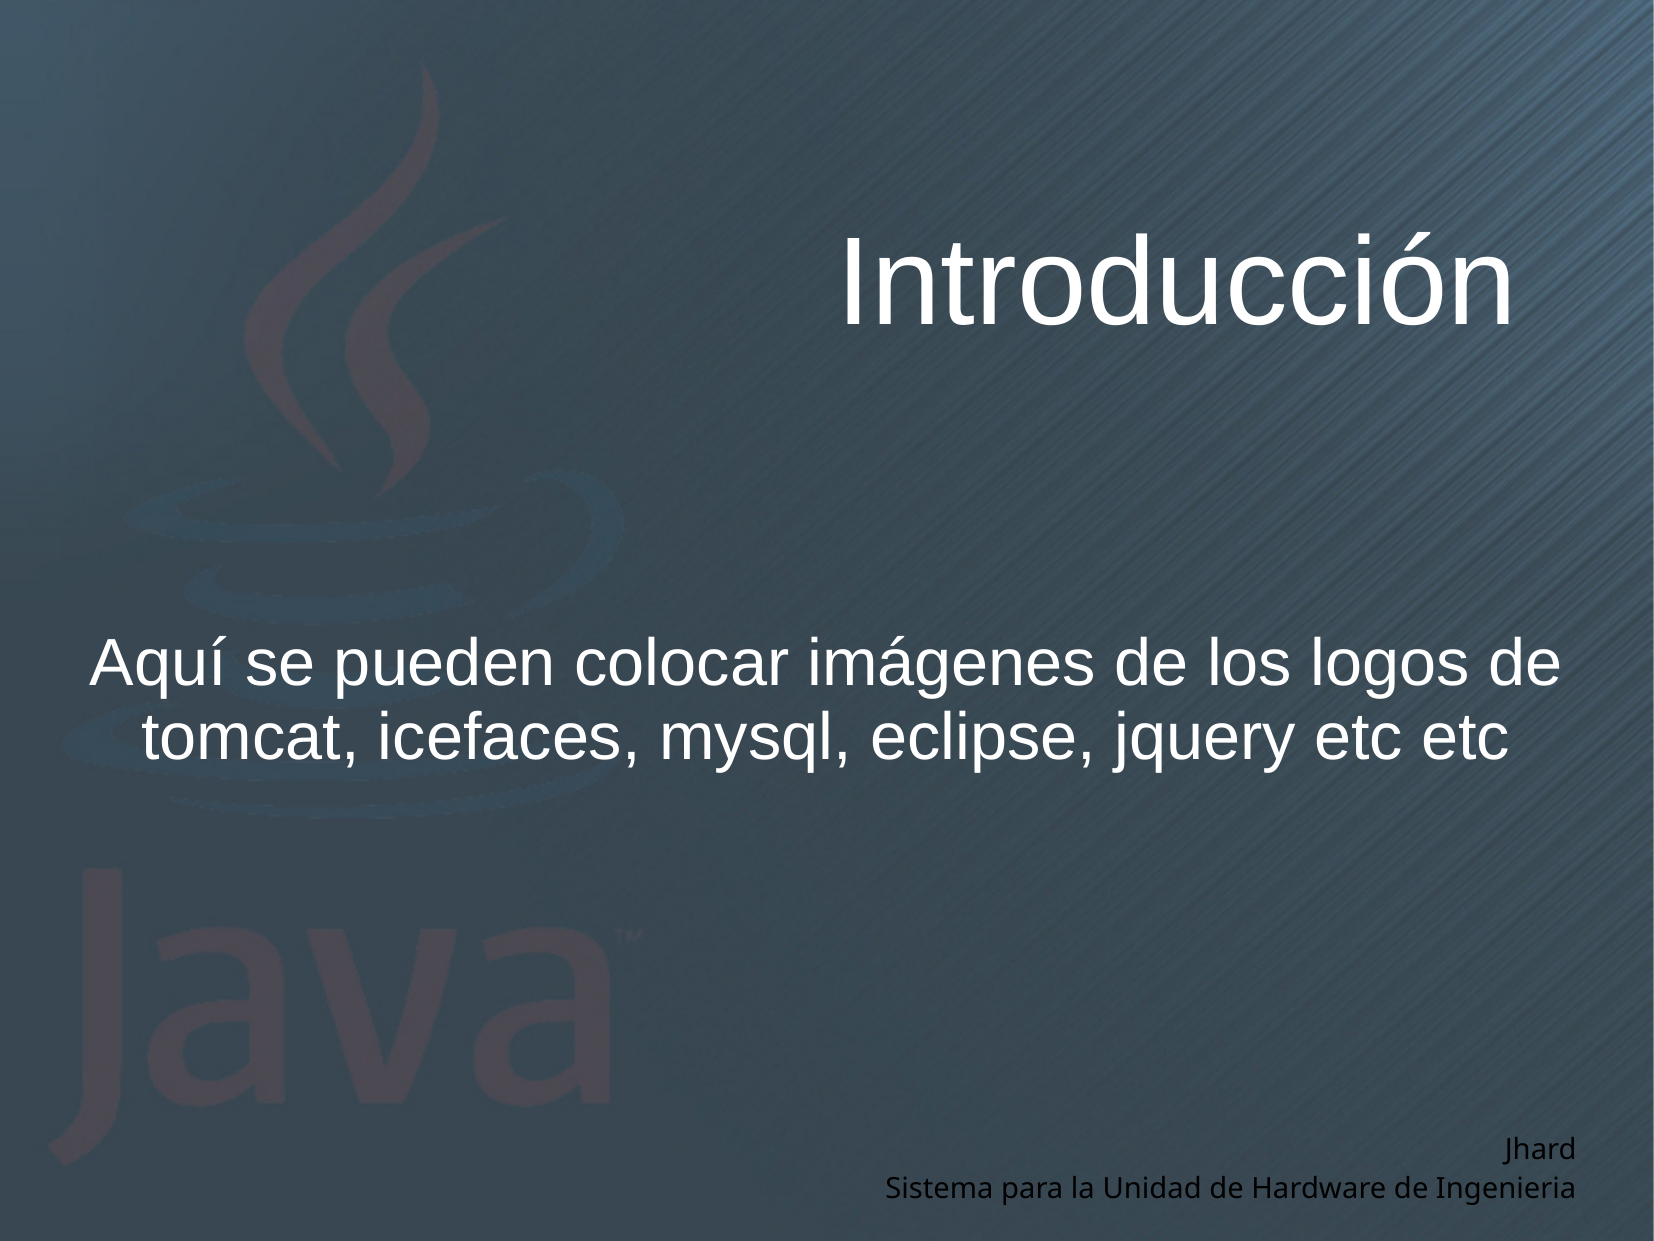

# Introducción
Aquí se pueden colocar imágenes de los logos de tomcat, icefaces, mysql, eclipse, jquery etc etc